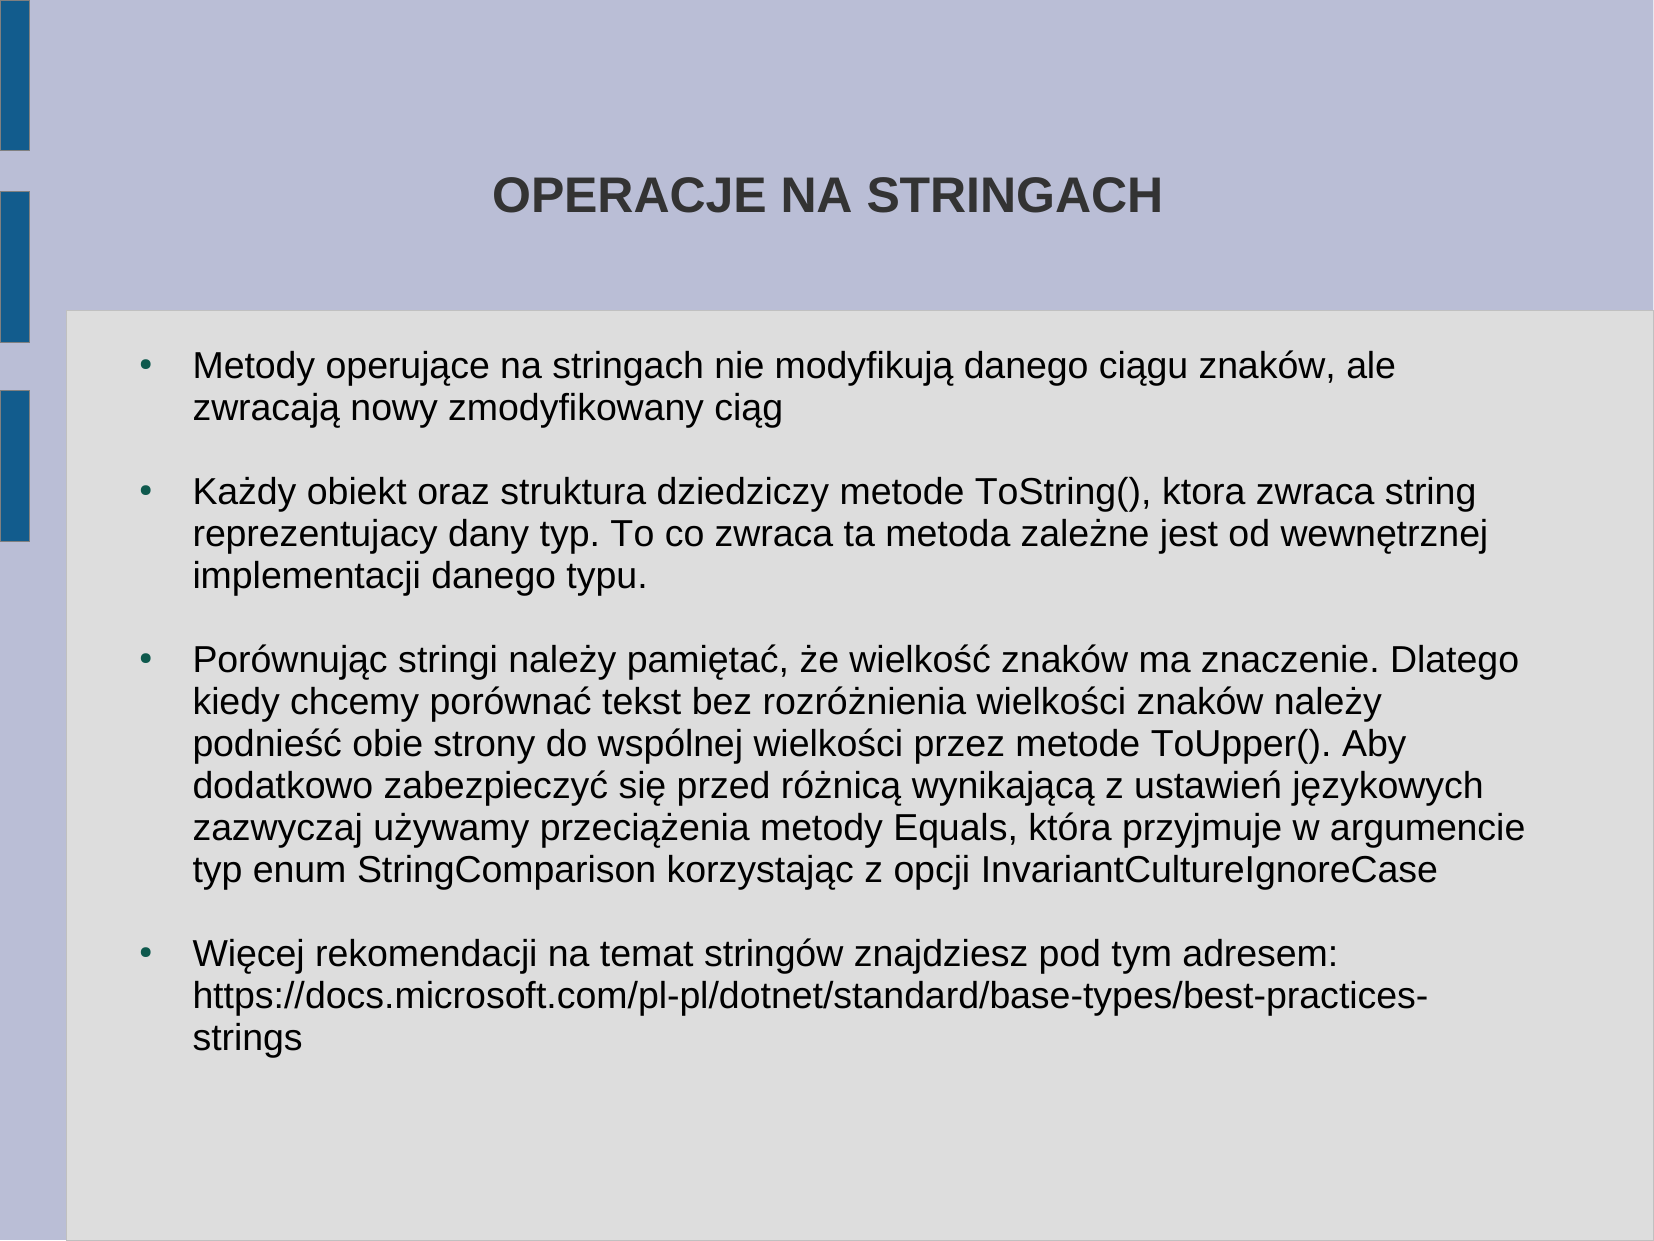

# OPERACJE NA STRINGACH
Metody operujące na stringach nie modyfikują danego ciągu znaków, ale zwracają nowy zmodyfikowany ciąg
Każdy obiekt oraz struktura dziedziczy metode ToString(), ktora zwraca string reprezentujacy dany typ. To co zwraca ta metoda zależne jest od wewnętrznej implementacji danego typu.
Porównując stringi należy pamiętać, że wielkość znaków ma znaczenie. Dlatego kiedy chcemy porównać tekst bez rozróżnienia wielkości znaków należy podnieść obie strony do wspólnej wielkości przez metode ToUpper(). Aby dodatkowo zabezpieczyć się przed różnicą wynikającą z ustawień językowych zazwyczaj używamy przeciążenia metody Equals, która przyjmuje w argumencie typ enum StringComparison korzystając z opcji InvariantCultureIgnoreCase
Więcej rekomendacji na temat stringów znajdziesz pod tym adresem: https://docs.microsoft.com/pl-pl/dotnet/standard/base-types/best-practices-strings